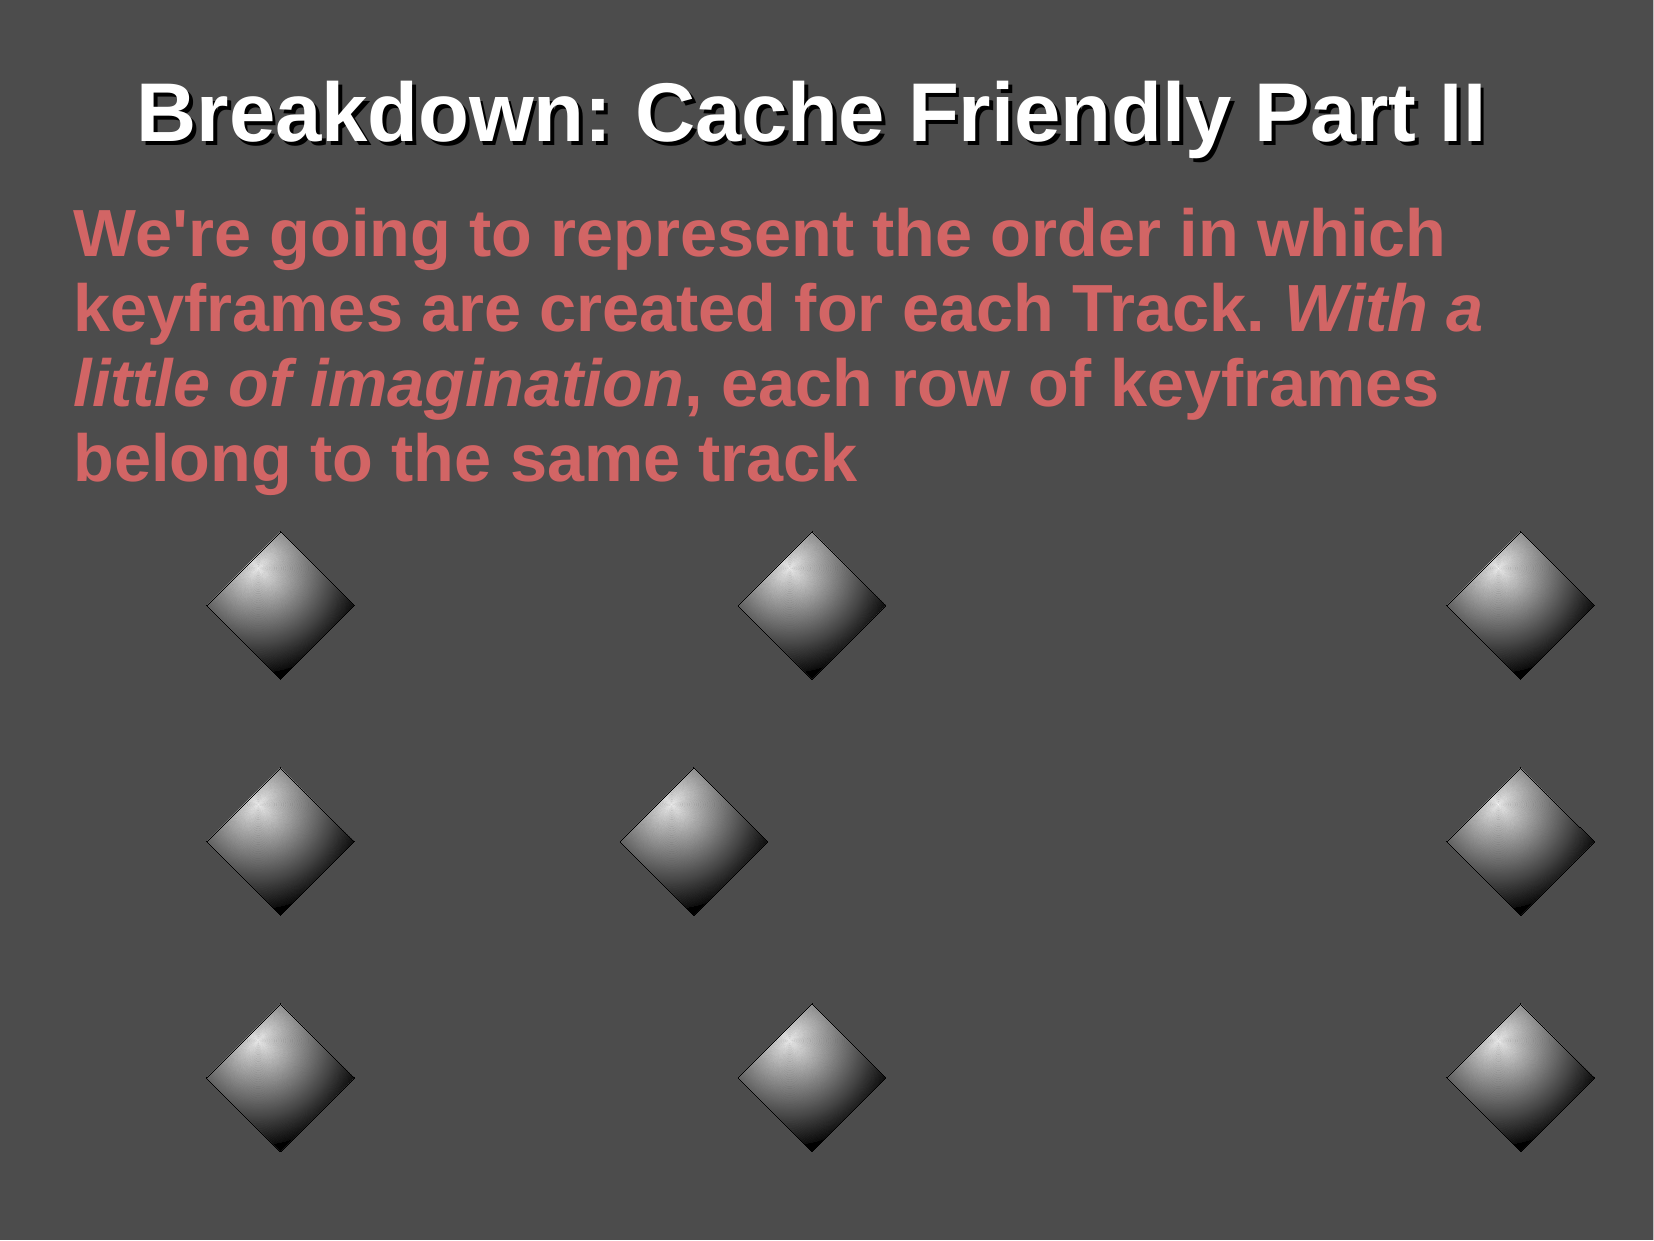

Breakdown: Cache Friendly Part II
We're going to represent the order in which keyframes are created for each Track. With a little of imagination, each row of keyframes belong to the same track